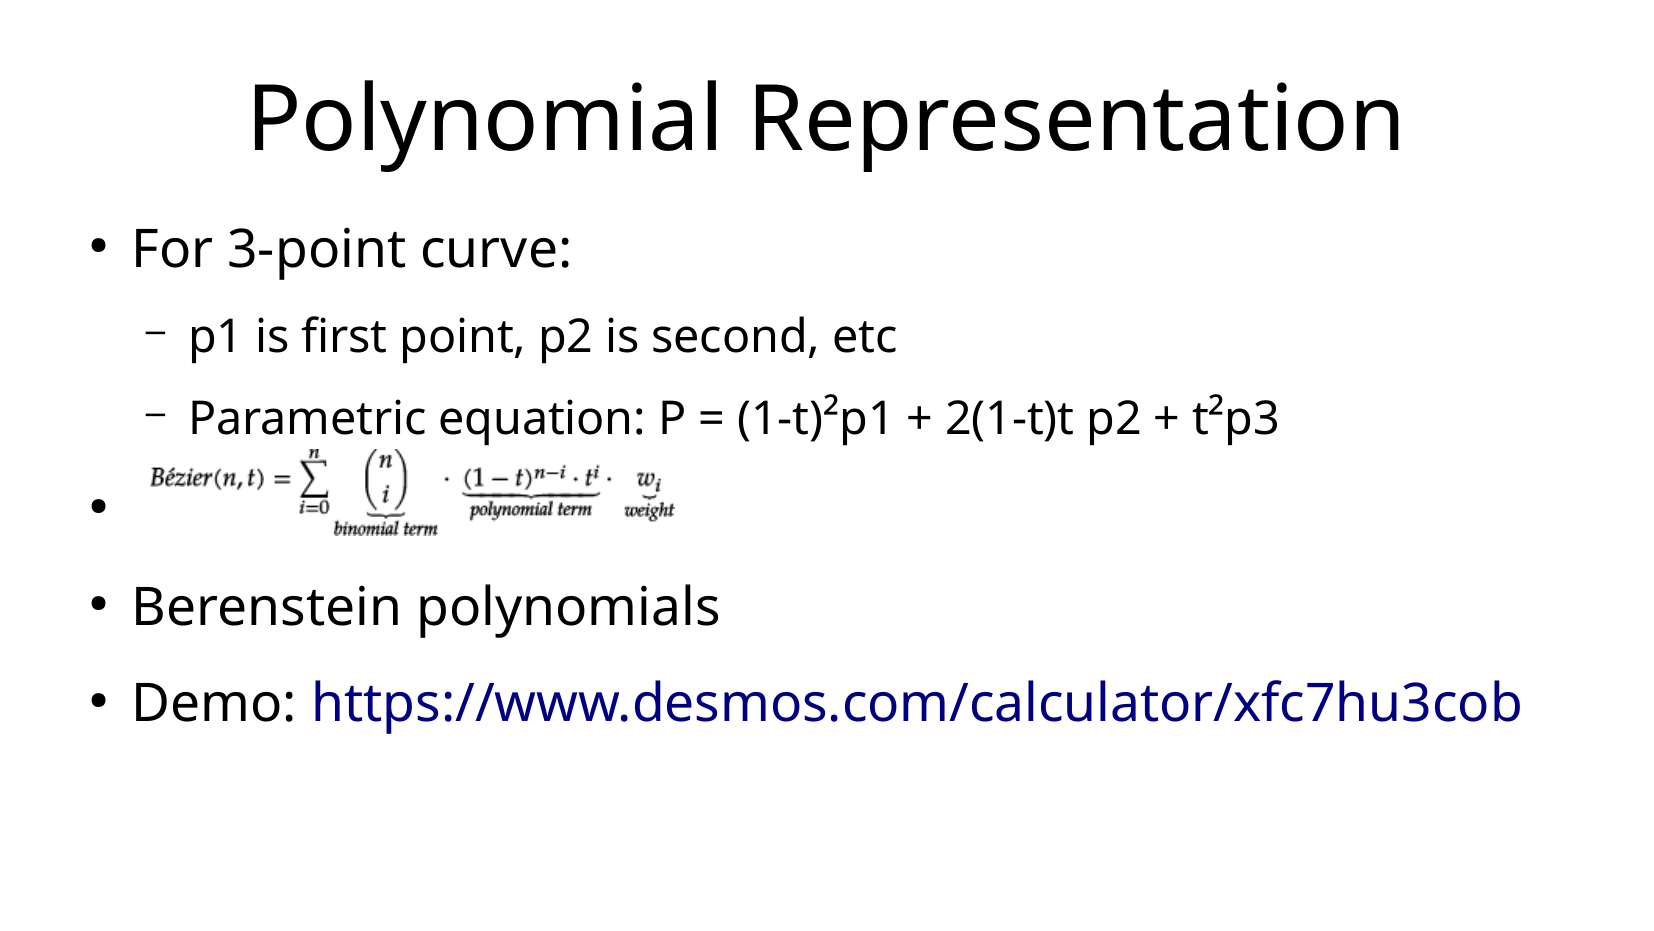

Polynomial Representation
# For 3-point curve:
p1 is first point, p2 is second, etc
Parametric equation: P = (1-t)²p1 + 2(1-t)t p2 + t²p3
Berenstein polynomials
Demo: https://www.desmos.com/calculator/xfc7hu3cob